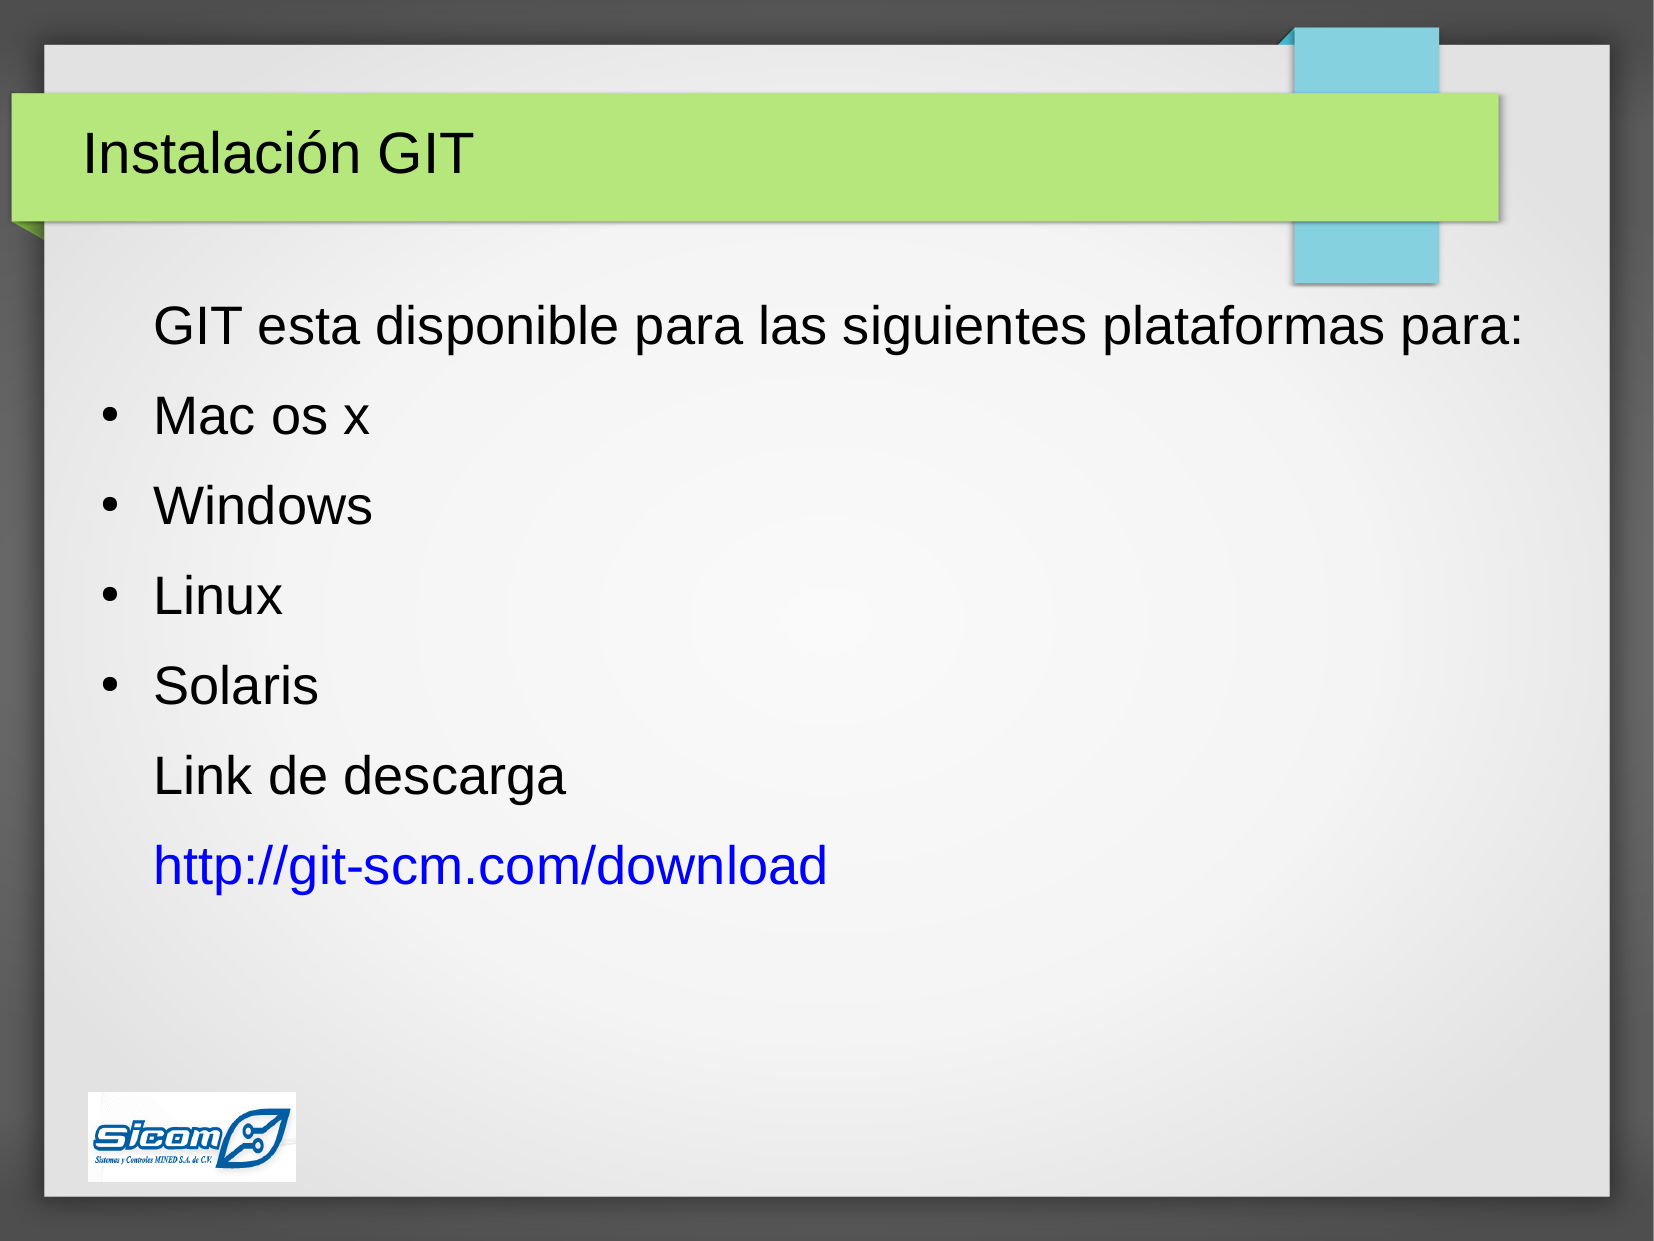

# Instalación GIT
GIT esta disponible para las siguientes plataformas para:
Mac os x
Windows
Linux
Solaris
Link de descarga
http://git-scm.com/download